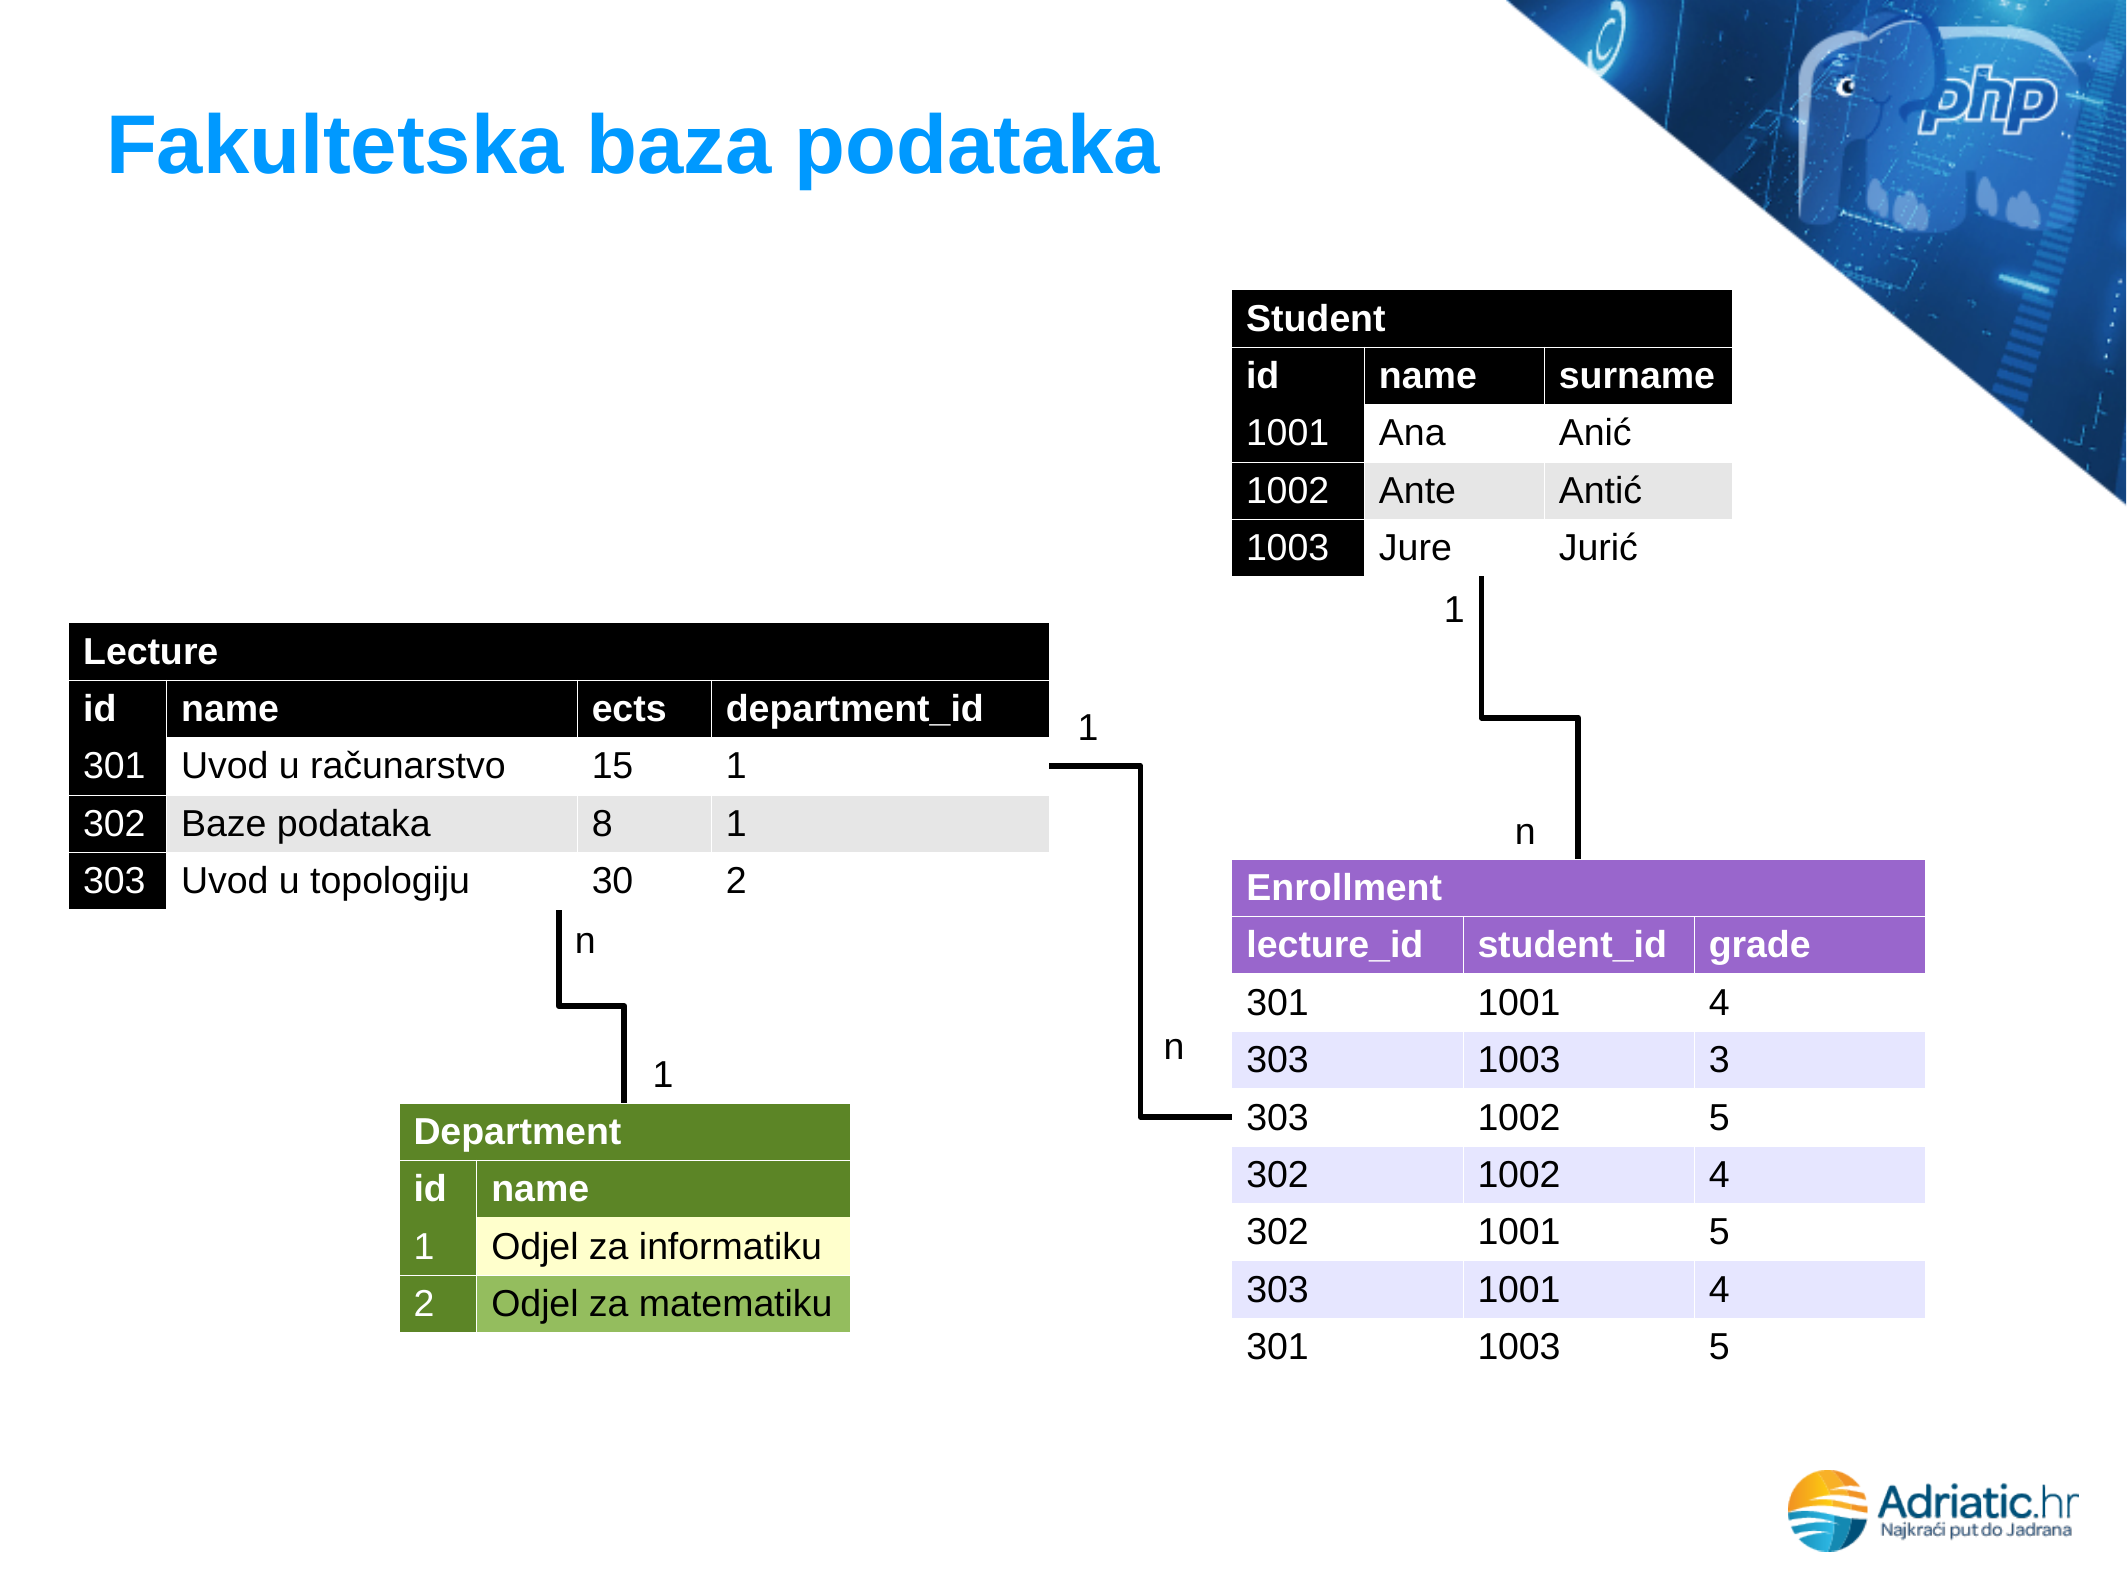

# Fakultetska baza podataka
| Student | | |
| --- | --- | --- |
| id | name | surname |
| 1001 | Ana | Anić |
| 1002 | Ante | Antić |
| 1003 | Jure | Jurić |
1
| Lecture | | | |
| --- | --- | --- | --- |
| id | name | ects | department\_id |
| 301 | Uvod u računarstvo | 15 | 1 |
| 302 | Baze podataka | 8 | 1 |
| 303 | Uvod u topologiju | 30 | 2 |
1
n
| Enrollment | | |
| --- | --- | --- |
| lecture\_id | student\_id | grade |
| 301 | 1001 | 4 |
| 303 | 1003 | 3 |
| 303 | 1002 | 5 |
| 302 | 1002 | 4 |
| 302 | 1001 | 5 |
| 303 | 1001 | 4 |
| 301 | 1003 | 5 |
n
n
1
| Department | |
| --- | --- |
| id | name |
| 1 | Odjel za informatiku |
| 2 | Odjel za matematiku |